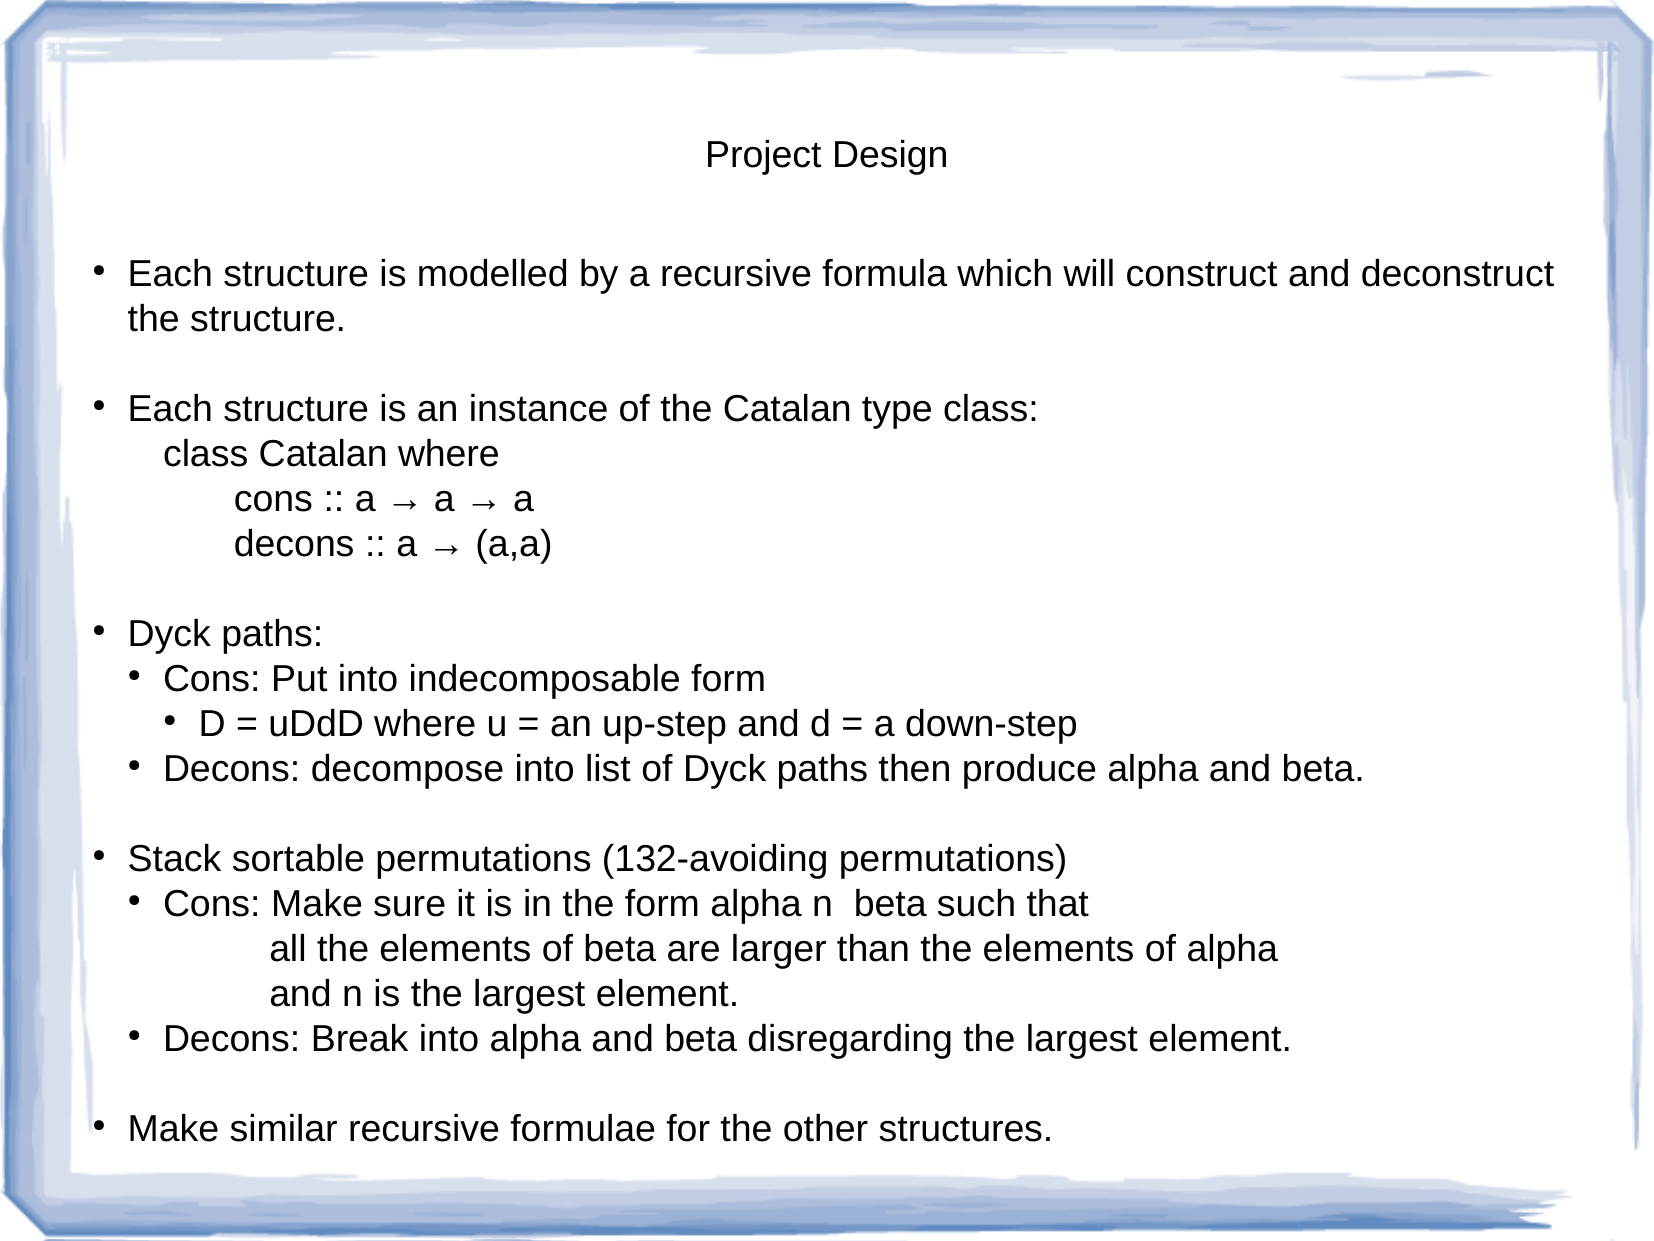

Project Design
Each structure is modelled by a recursive formula which will construct and deconstruct
the structure.
Each structure is an instance of the Catalan type class:
class Catalan where
cons :: a → a → a
decons :: a → (a,a)
Dyck paths:
Cons: Put into indecomposable form
D = uDdD where u = an up-step and d = a down-step
Decons: decompose into list of Dyck paths then produce alpha and beta.
Stack sortable permutations (132-avoiding permutations)
Cons: Make sure it is in the form alpha n beta such that
all the elements of beta are larger than the elements of alpha
and n is the largest element.
Decons: Break into alpha and beta disregarding the largest element.
Make similar recursive formulae for the other structures.